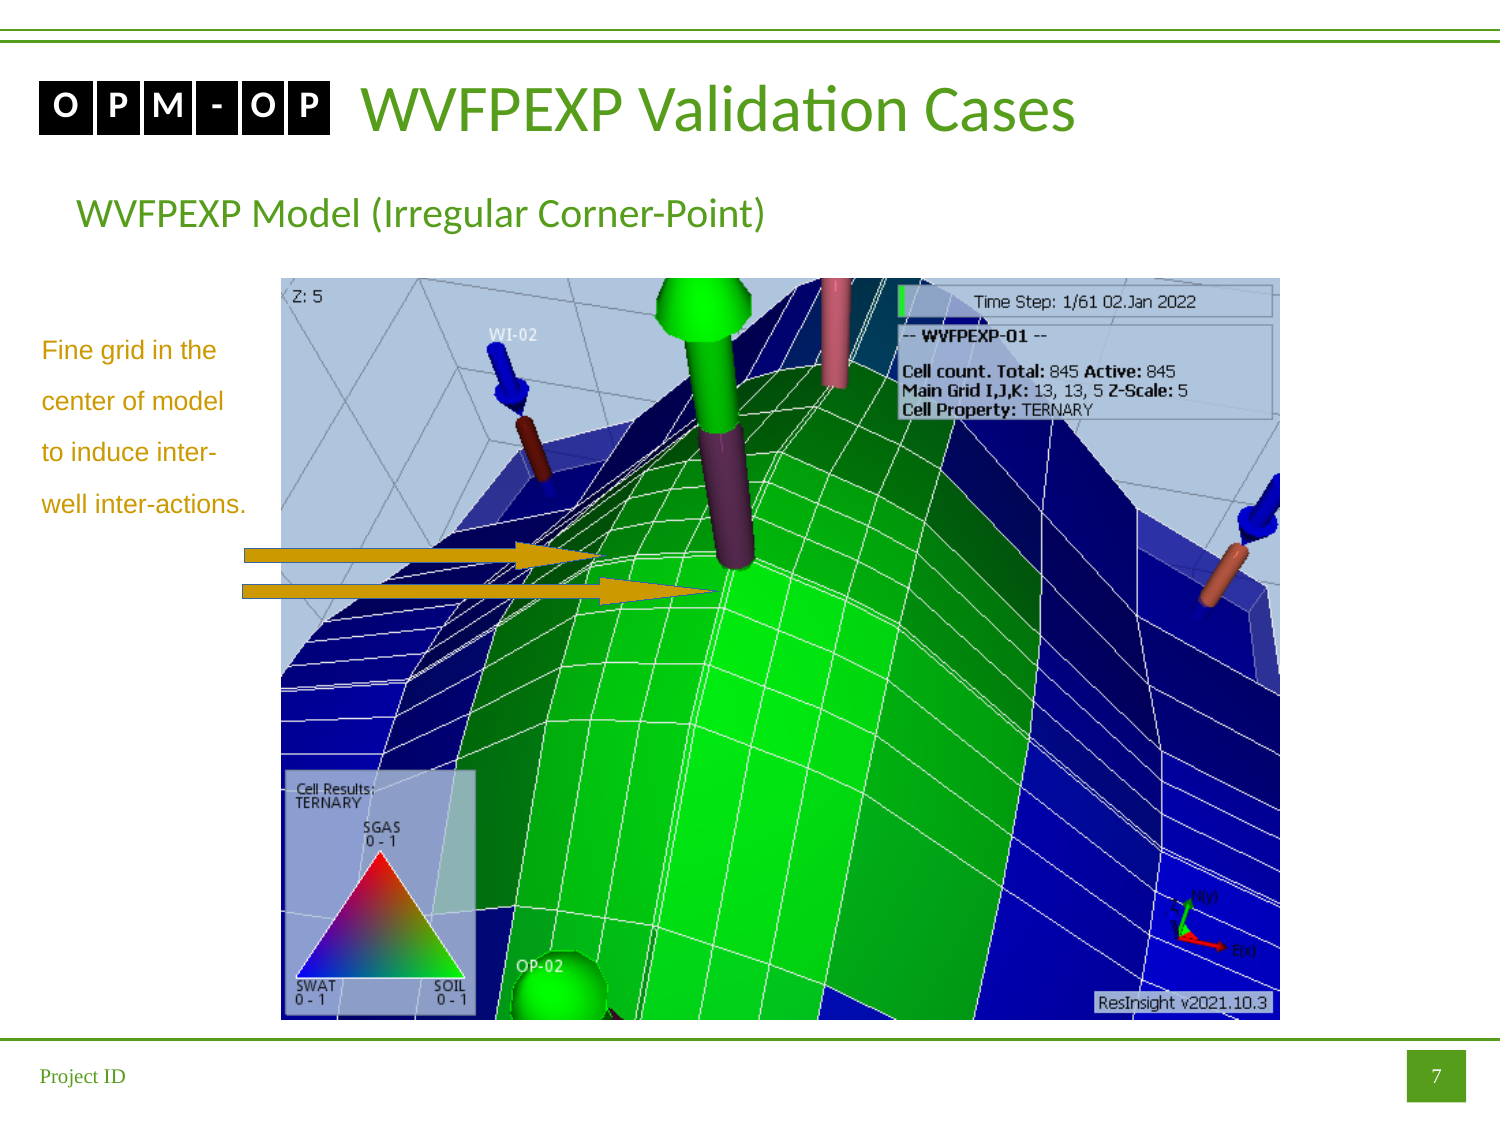

# WVFPEXP Validation Cases
WVFPEXP Model (Irregular Corner-Point)
Fine grid in the center of model to induce inter-well inter-actions.
Project ID
7